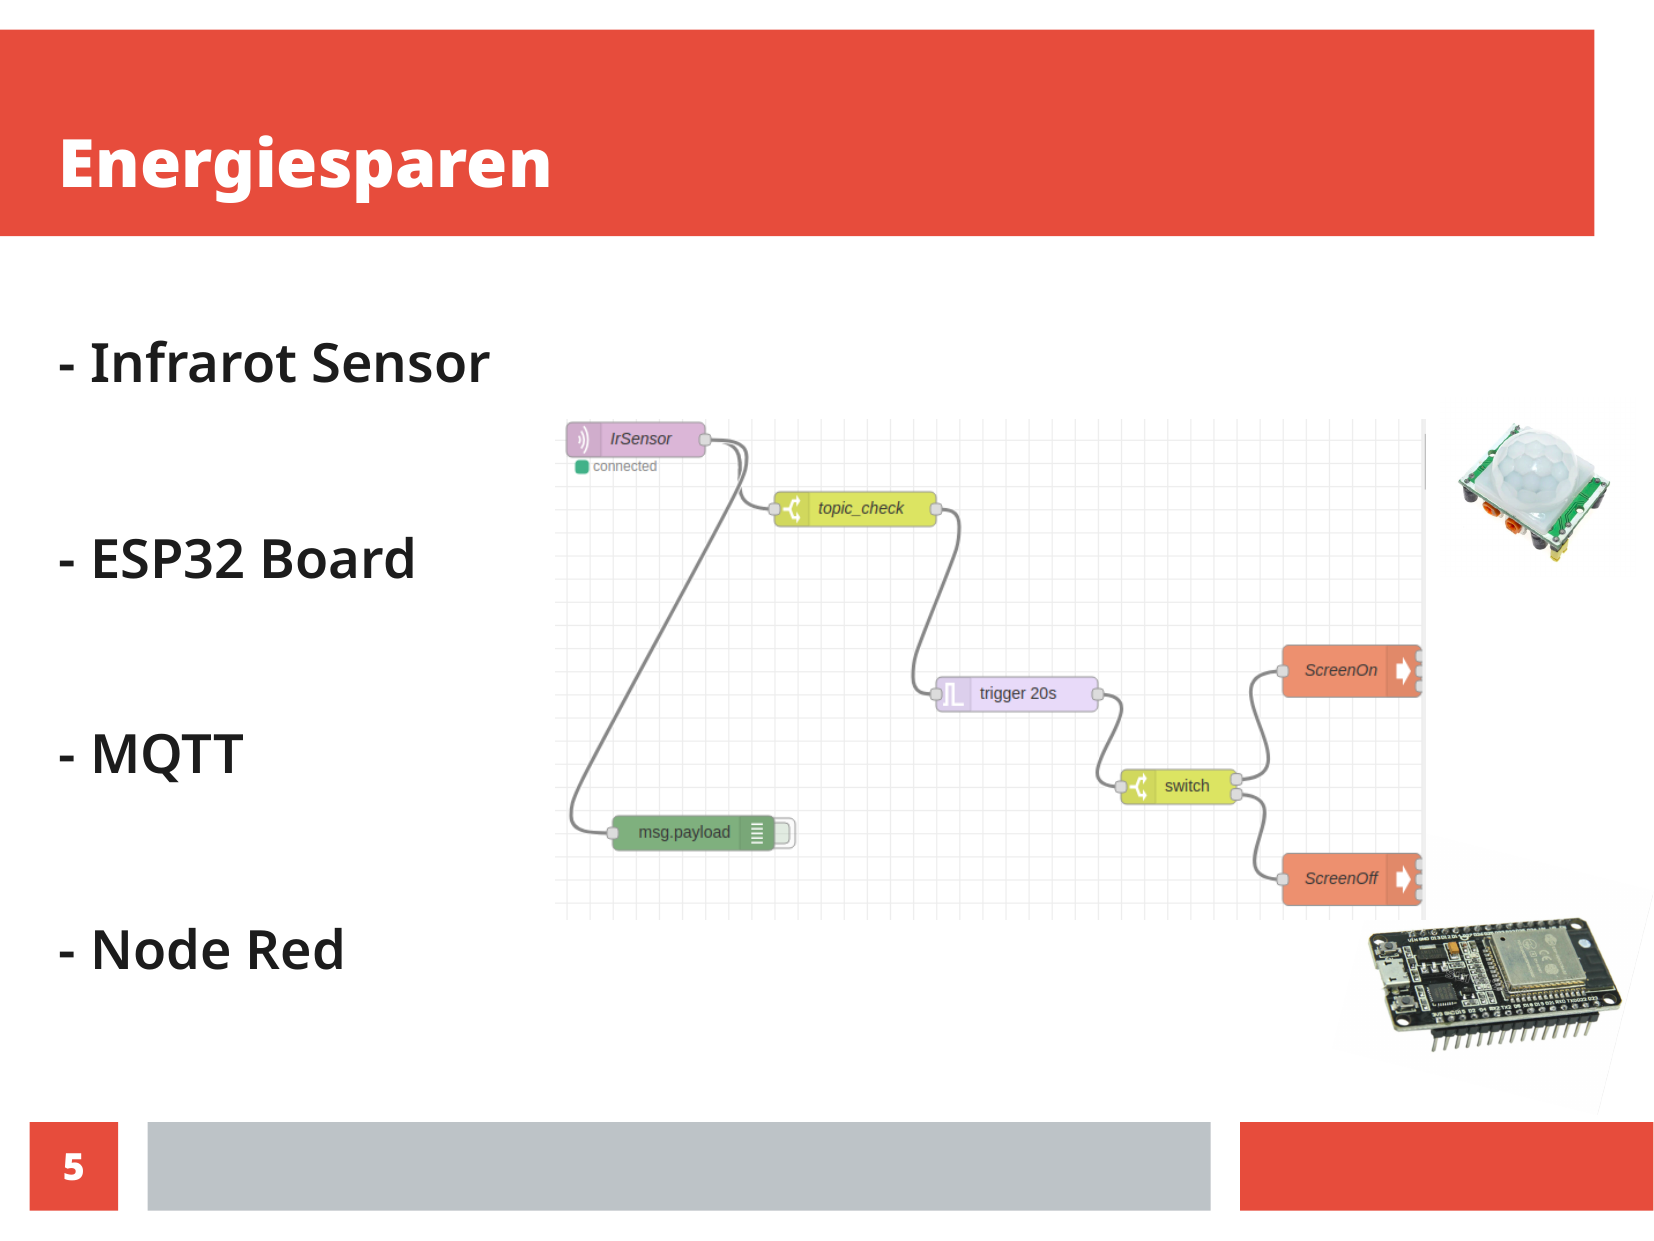

# Energiesparen
- Infrarot Sensor
- ESP32 Board
- MQTT
- Node Red
5